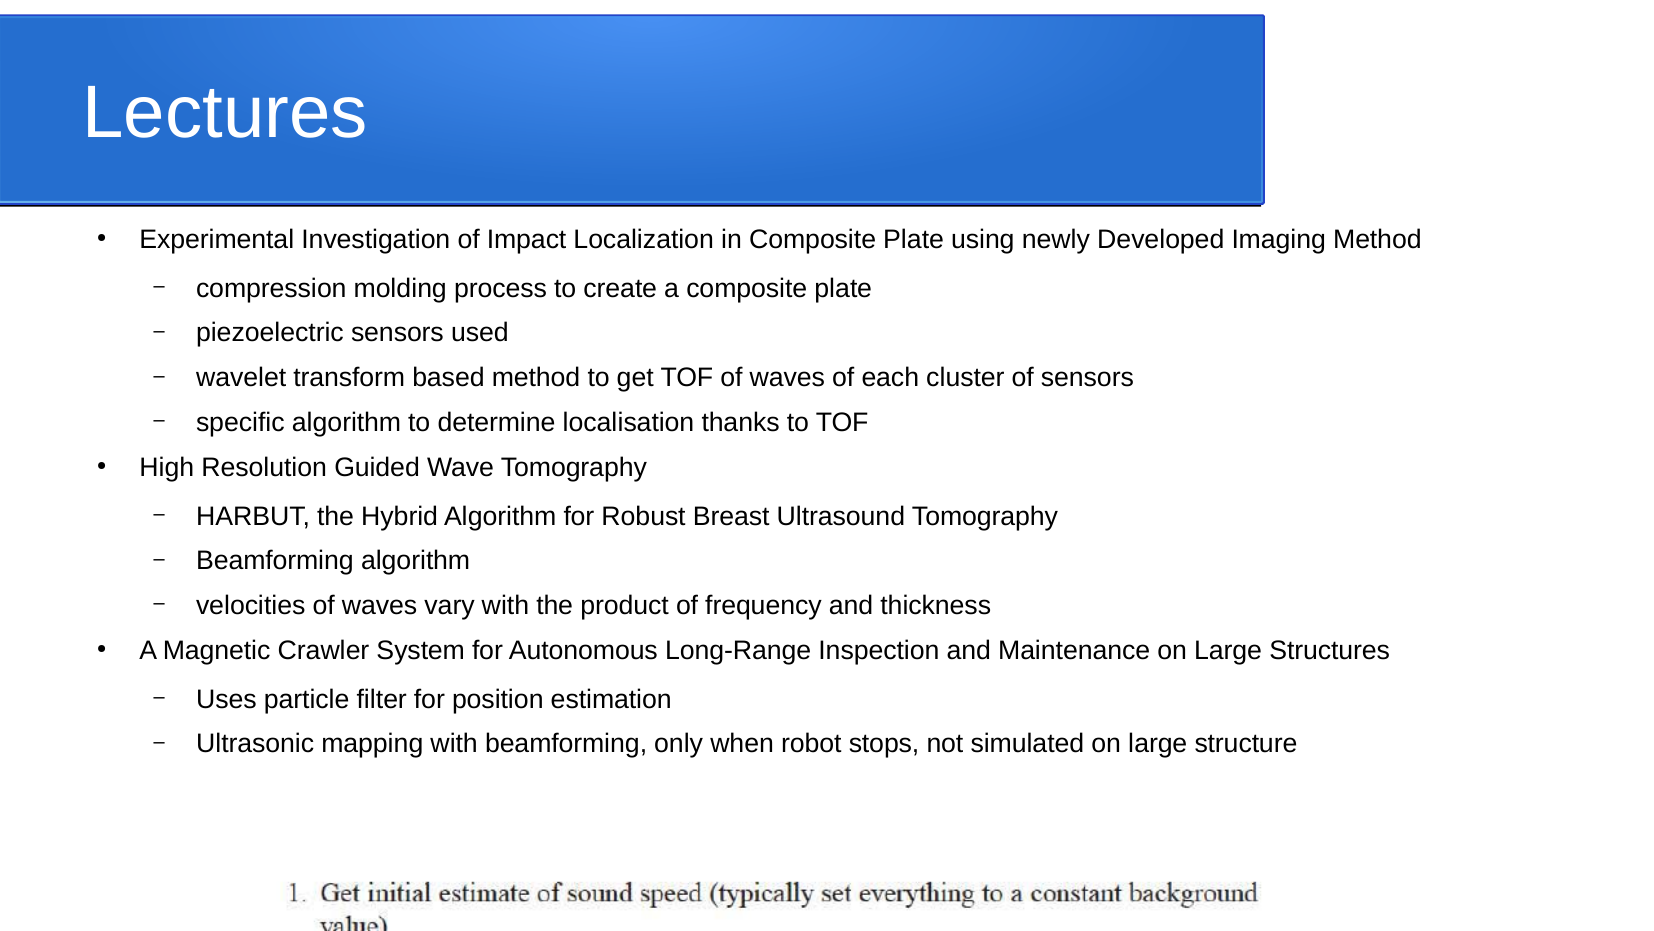

# Lectures
Experimental Investigation of Impact Localization in Composite Plate using newly Developed Imaging Method
compression molding process to create a composite plate
piezoelectric sensors used
wavelet transform based method to get TOF of waves of each cluster of sensors
specific algorithm to determine localisation thanks to TOF
High Resolution Guided Wave Tomography
HARBUT, the Hybrid Algorithm for Robust Breast Ultrasound Tomography
Beamforming algorithm
velocities of waves vary with the product of frequency and thickness
A Magnetic Crawler System for Autonomous Long-Range Inspection and Maintenance on Large Structures
Uses particle filter for position estimation
Ultrasonic mapping with beamforming, only when robot stops, not simulated on large structure